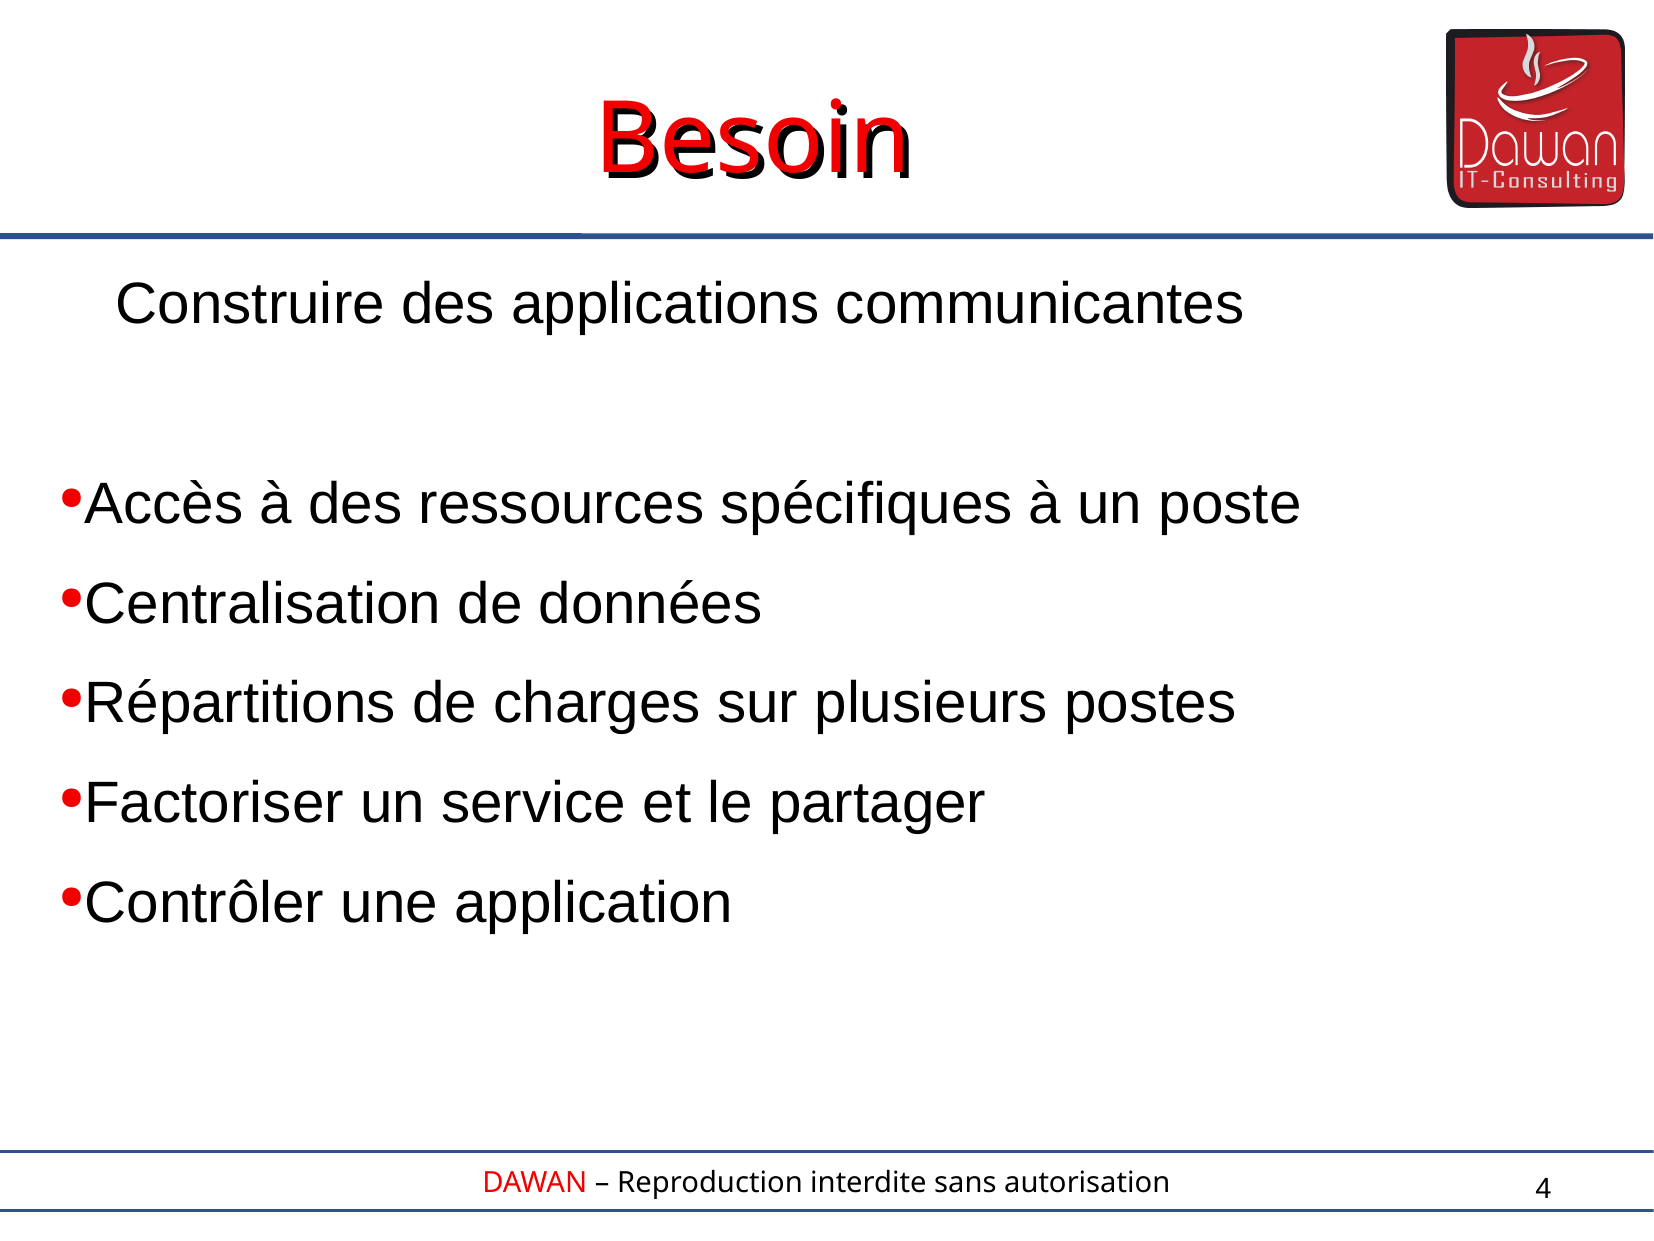

# Besoin
Construire des applications communicantes
Accès à des ressources spécifiques à un poste
Centralisation de données
Répartitions de charges sur plusieurs postes
Factoriser un service et le partager
Contrôler une application
3